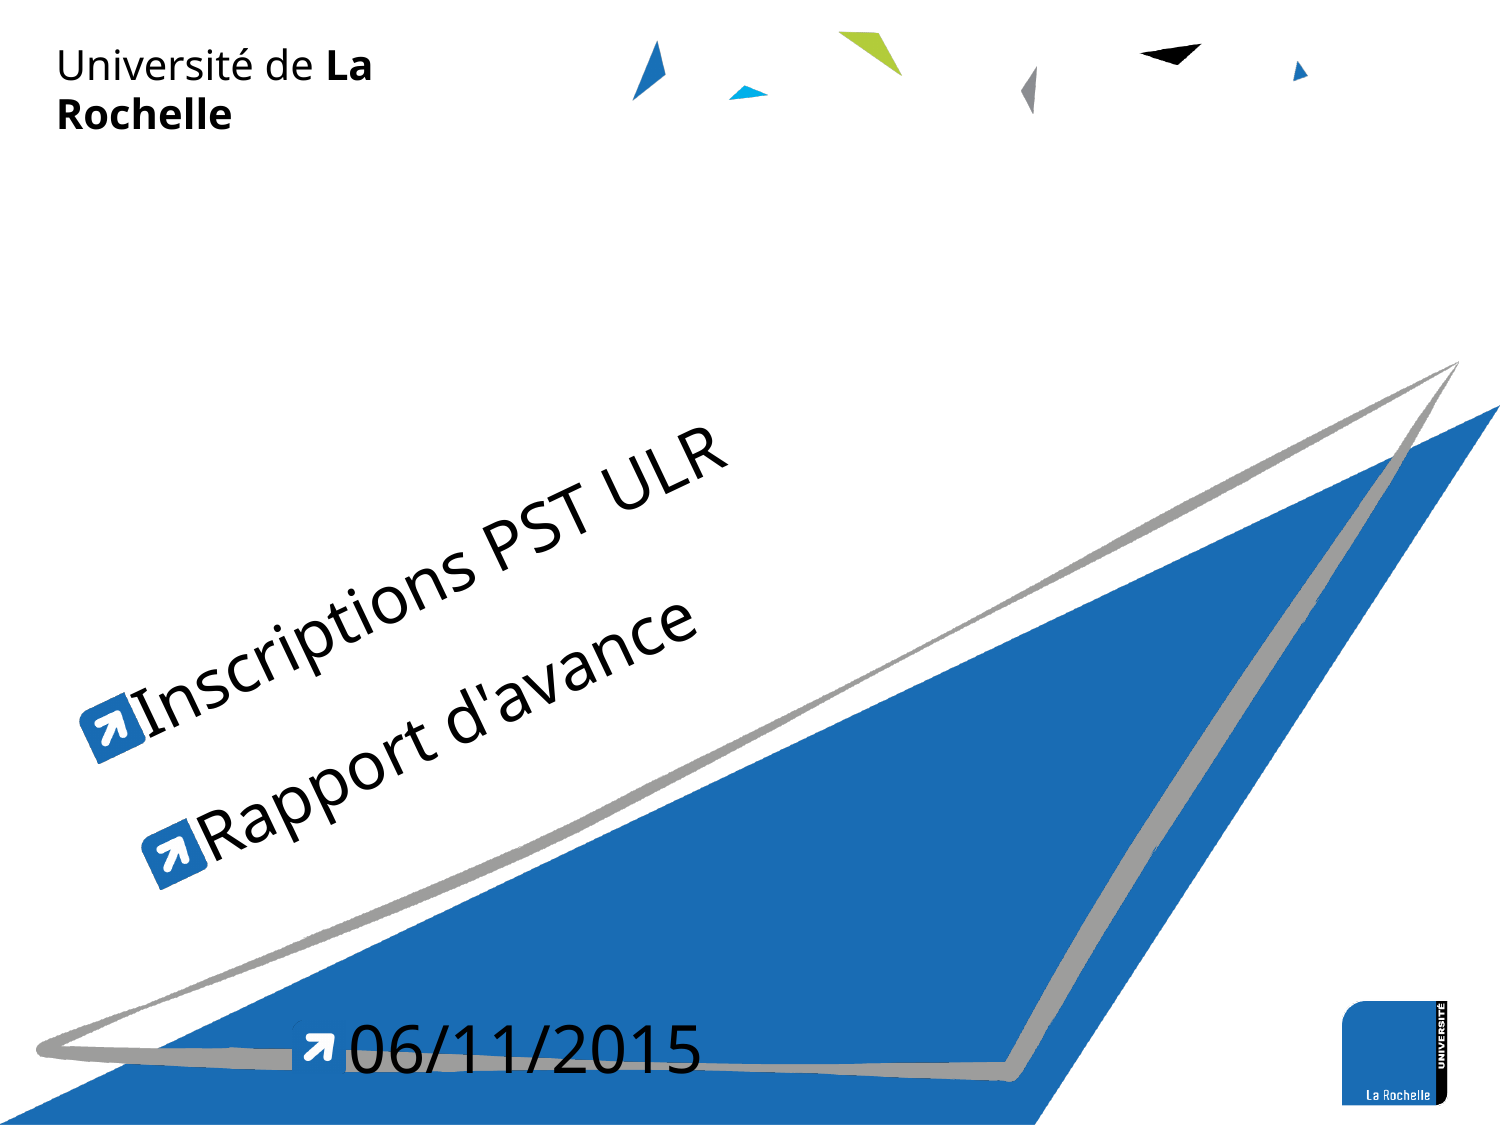

Inscriptions PST ULR
Rapport d'avance
# 06/11/2015